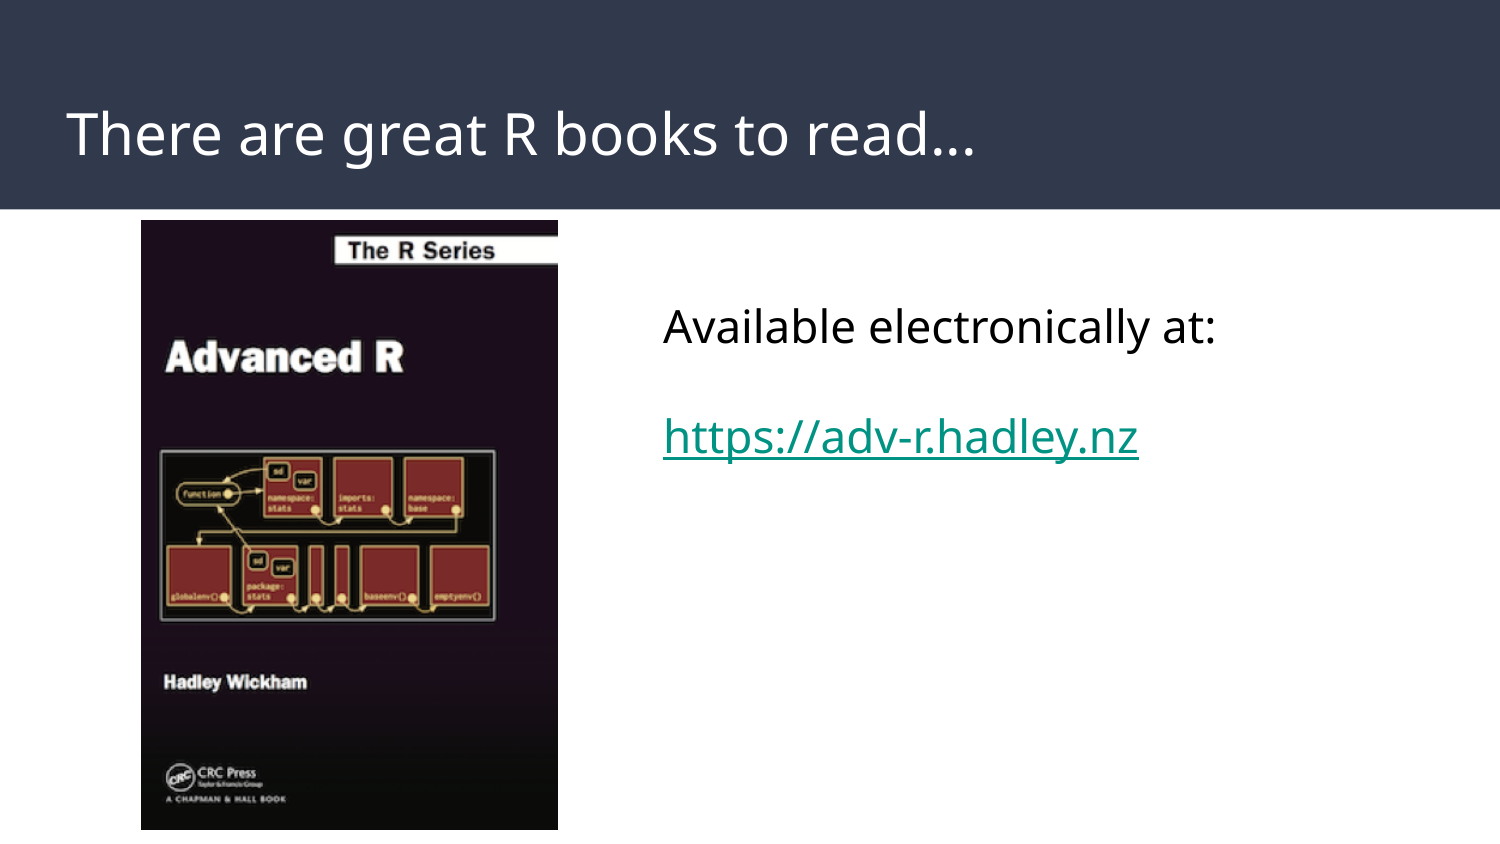

# There are great R books to read...
Available electronically at:
https://adv-r.hadley.nz